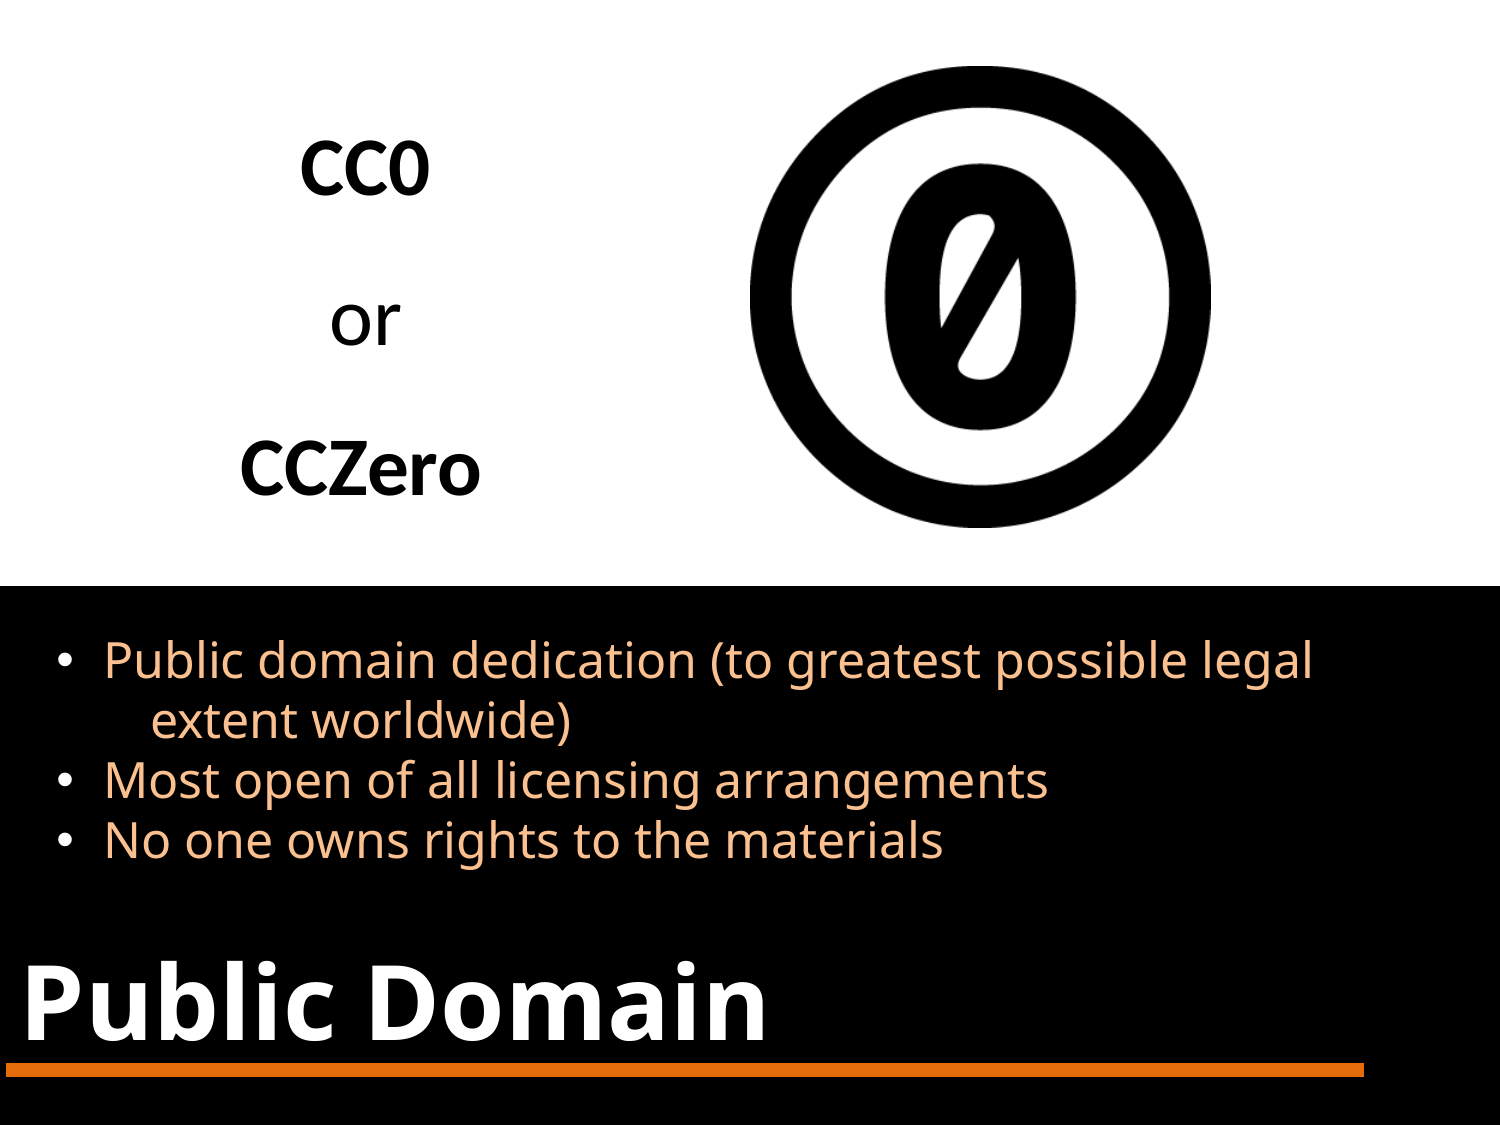

CC0
or CCZero
Public domain dedication (to greatest possible legal extent worldwide)
Most open of all licensing arrangements
No one owns rights to the materials
Public Domain